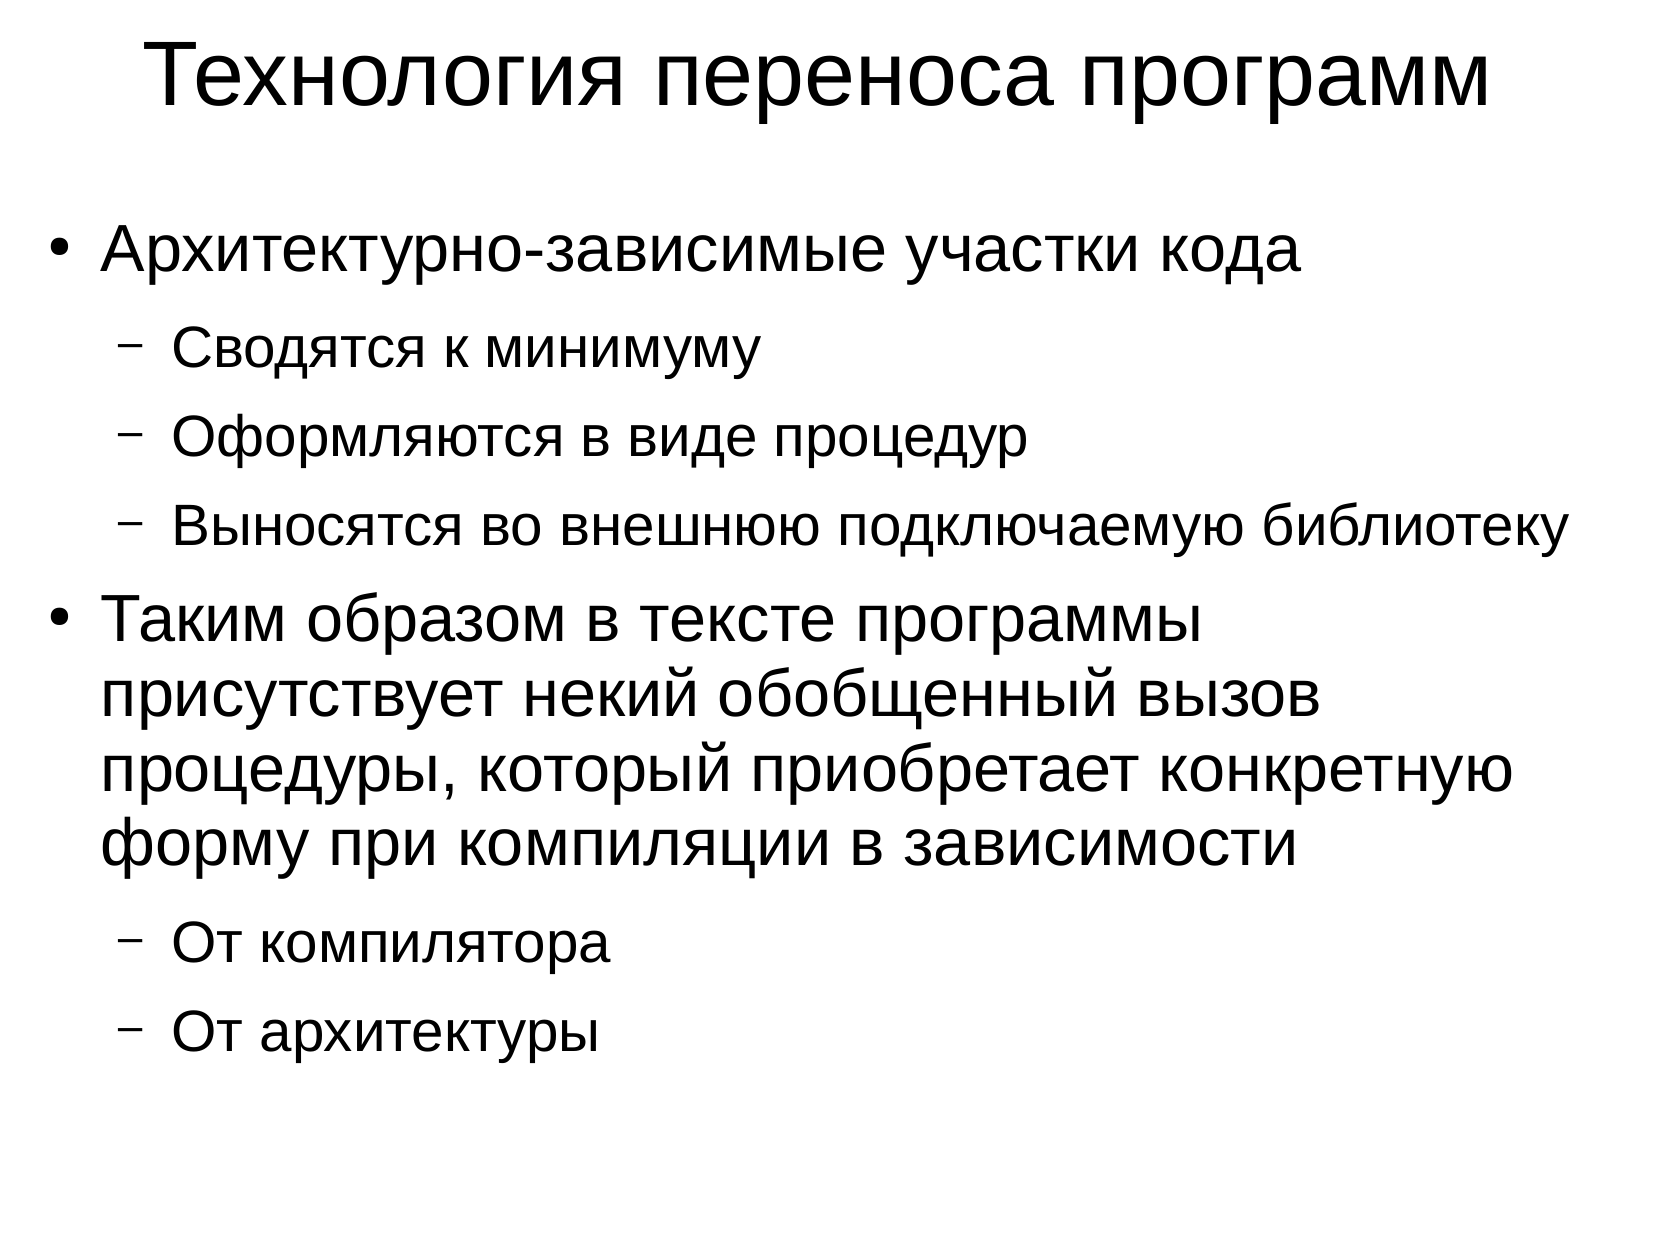

# Технология переноса программ
Архитектурно-зависимые участки кода
Сводятся к минимуму
Оформляются в виде процедур
Выносятся во внешнюю подключаемую библиотеку
Таким образом в тексте программы присутствует некий обобщенный вызов процедуры, который приобретает конкретную форму при компиляции в зависимости
От компилятора
От архитектуры